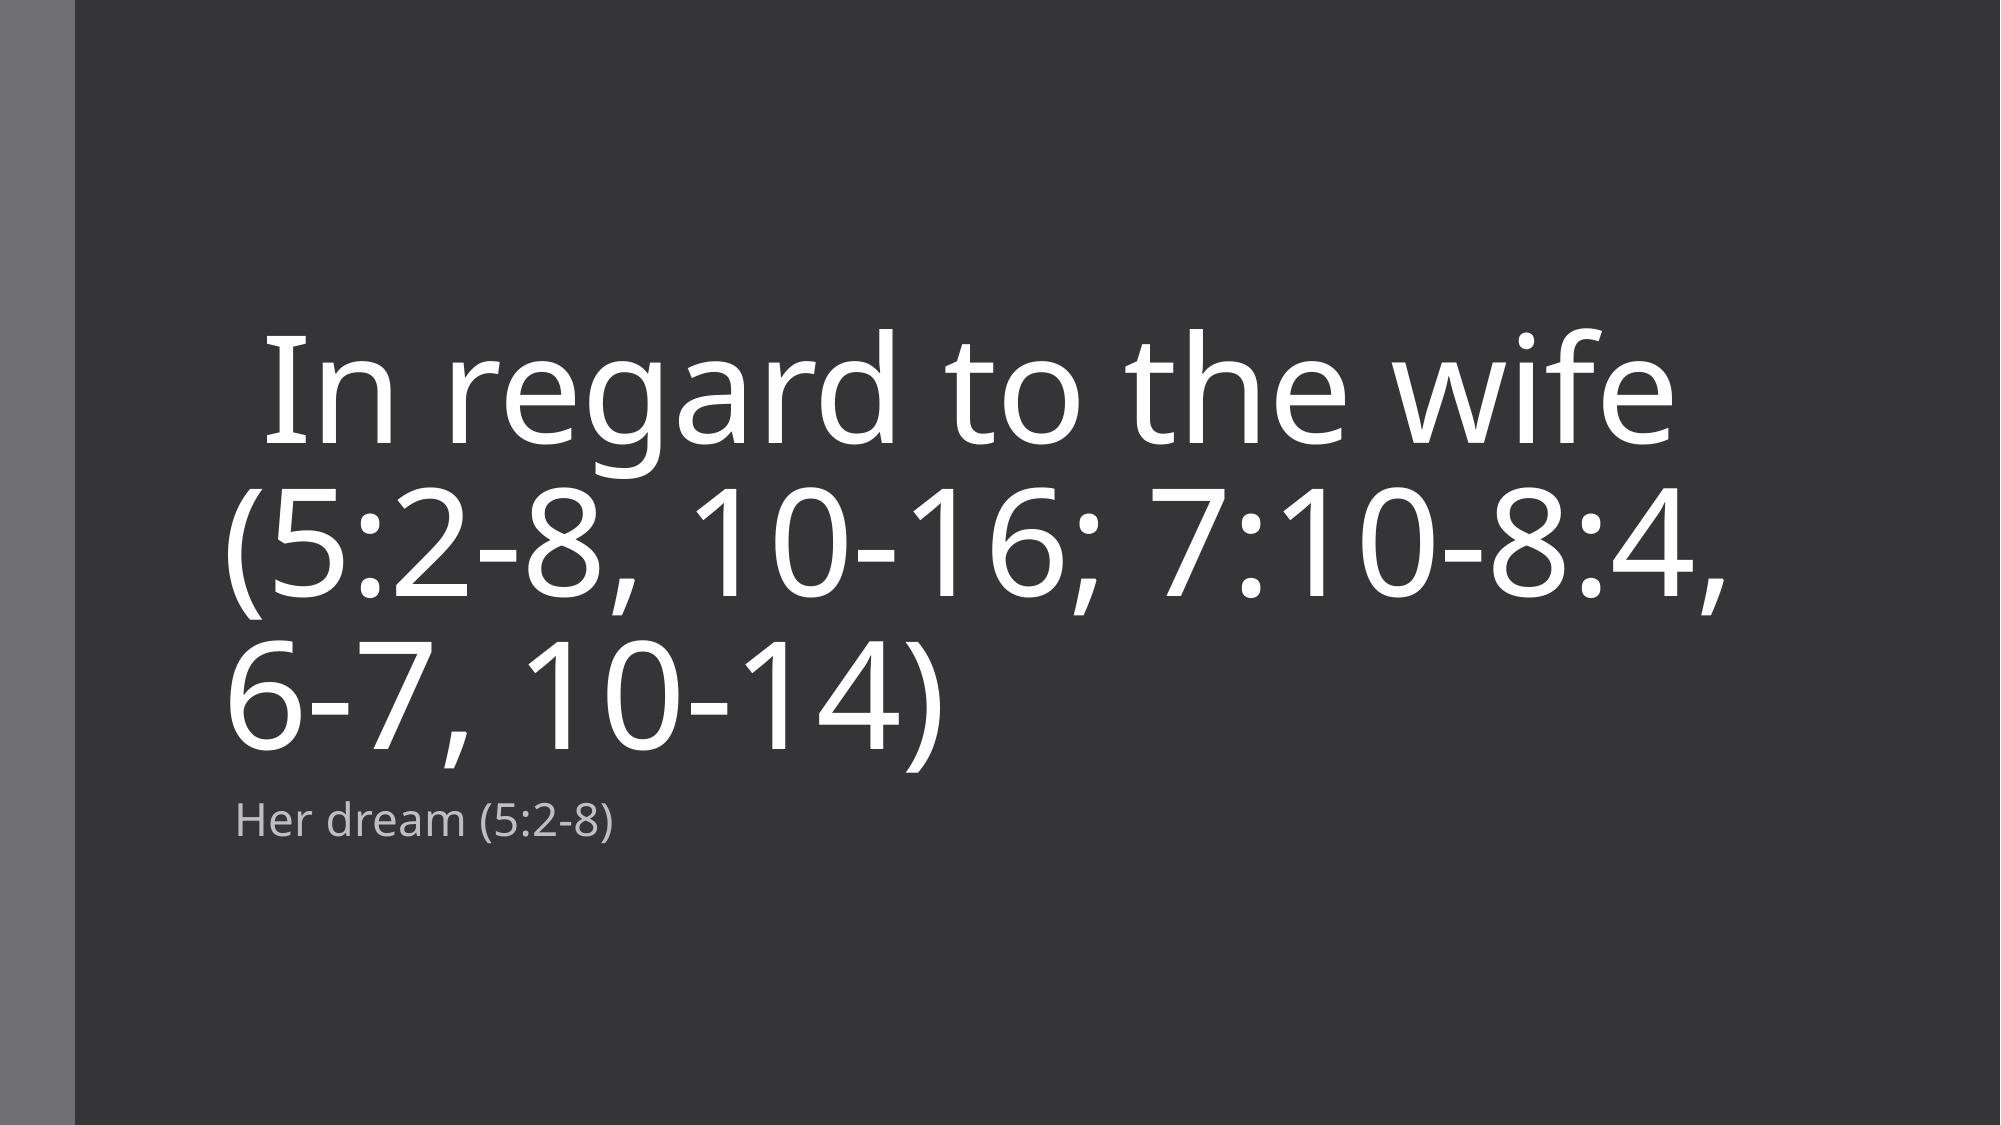

# In regard to the wife (5:2-8, 10-16; 7:10-8:4, 6-7, 10-14)
 Her dream (5:2-8)